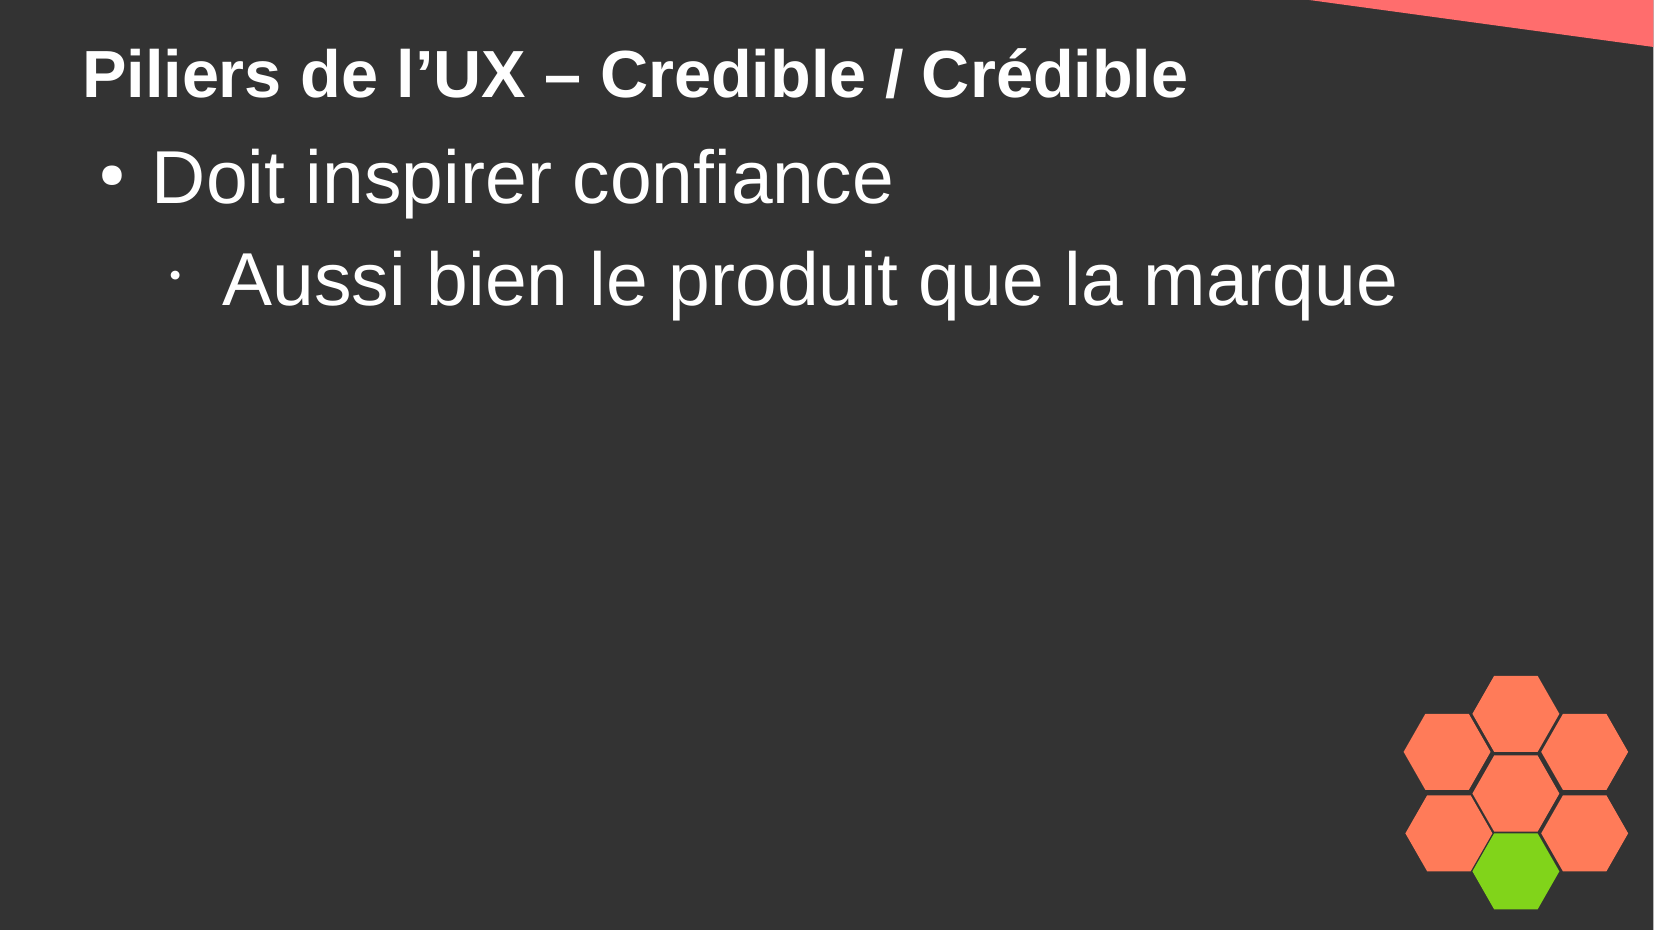

# Piliers de l’UX – Credible / Crédible
Doit inspirer confiance
Aussi bien le produit que la marque